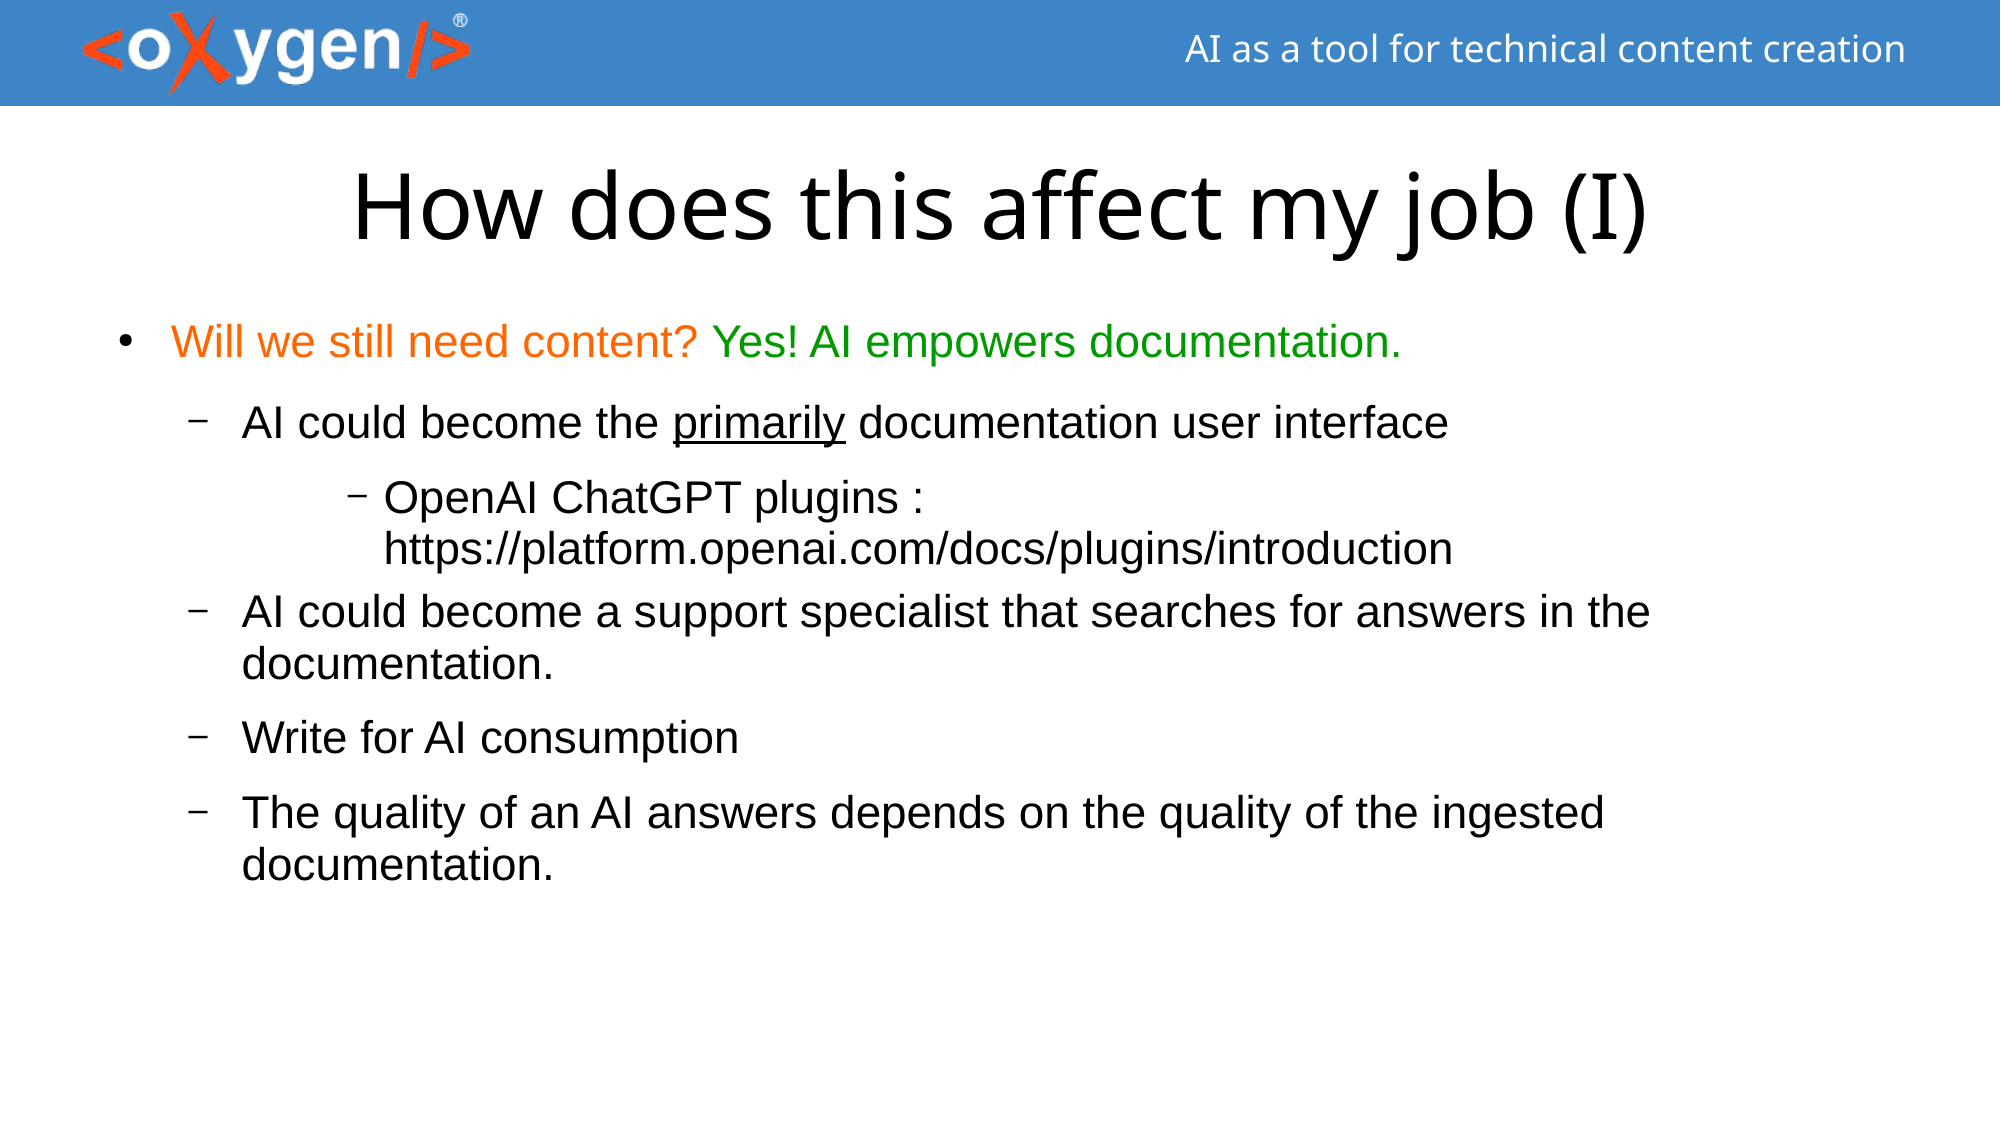

How does this affect my job (I)
# Will we still need content? Yes! AI empowers documentation.
AI could become the primarily documentation user interface
OpenAI ChatGPT plugins : https://platform.openai.com/docs/plugins/introduction
AI could become a support specialist that searches for answers in the documentation.
Write for AI consumption
The quality of an AI answers depends on the quality of the ingested documentation.